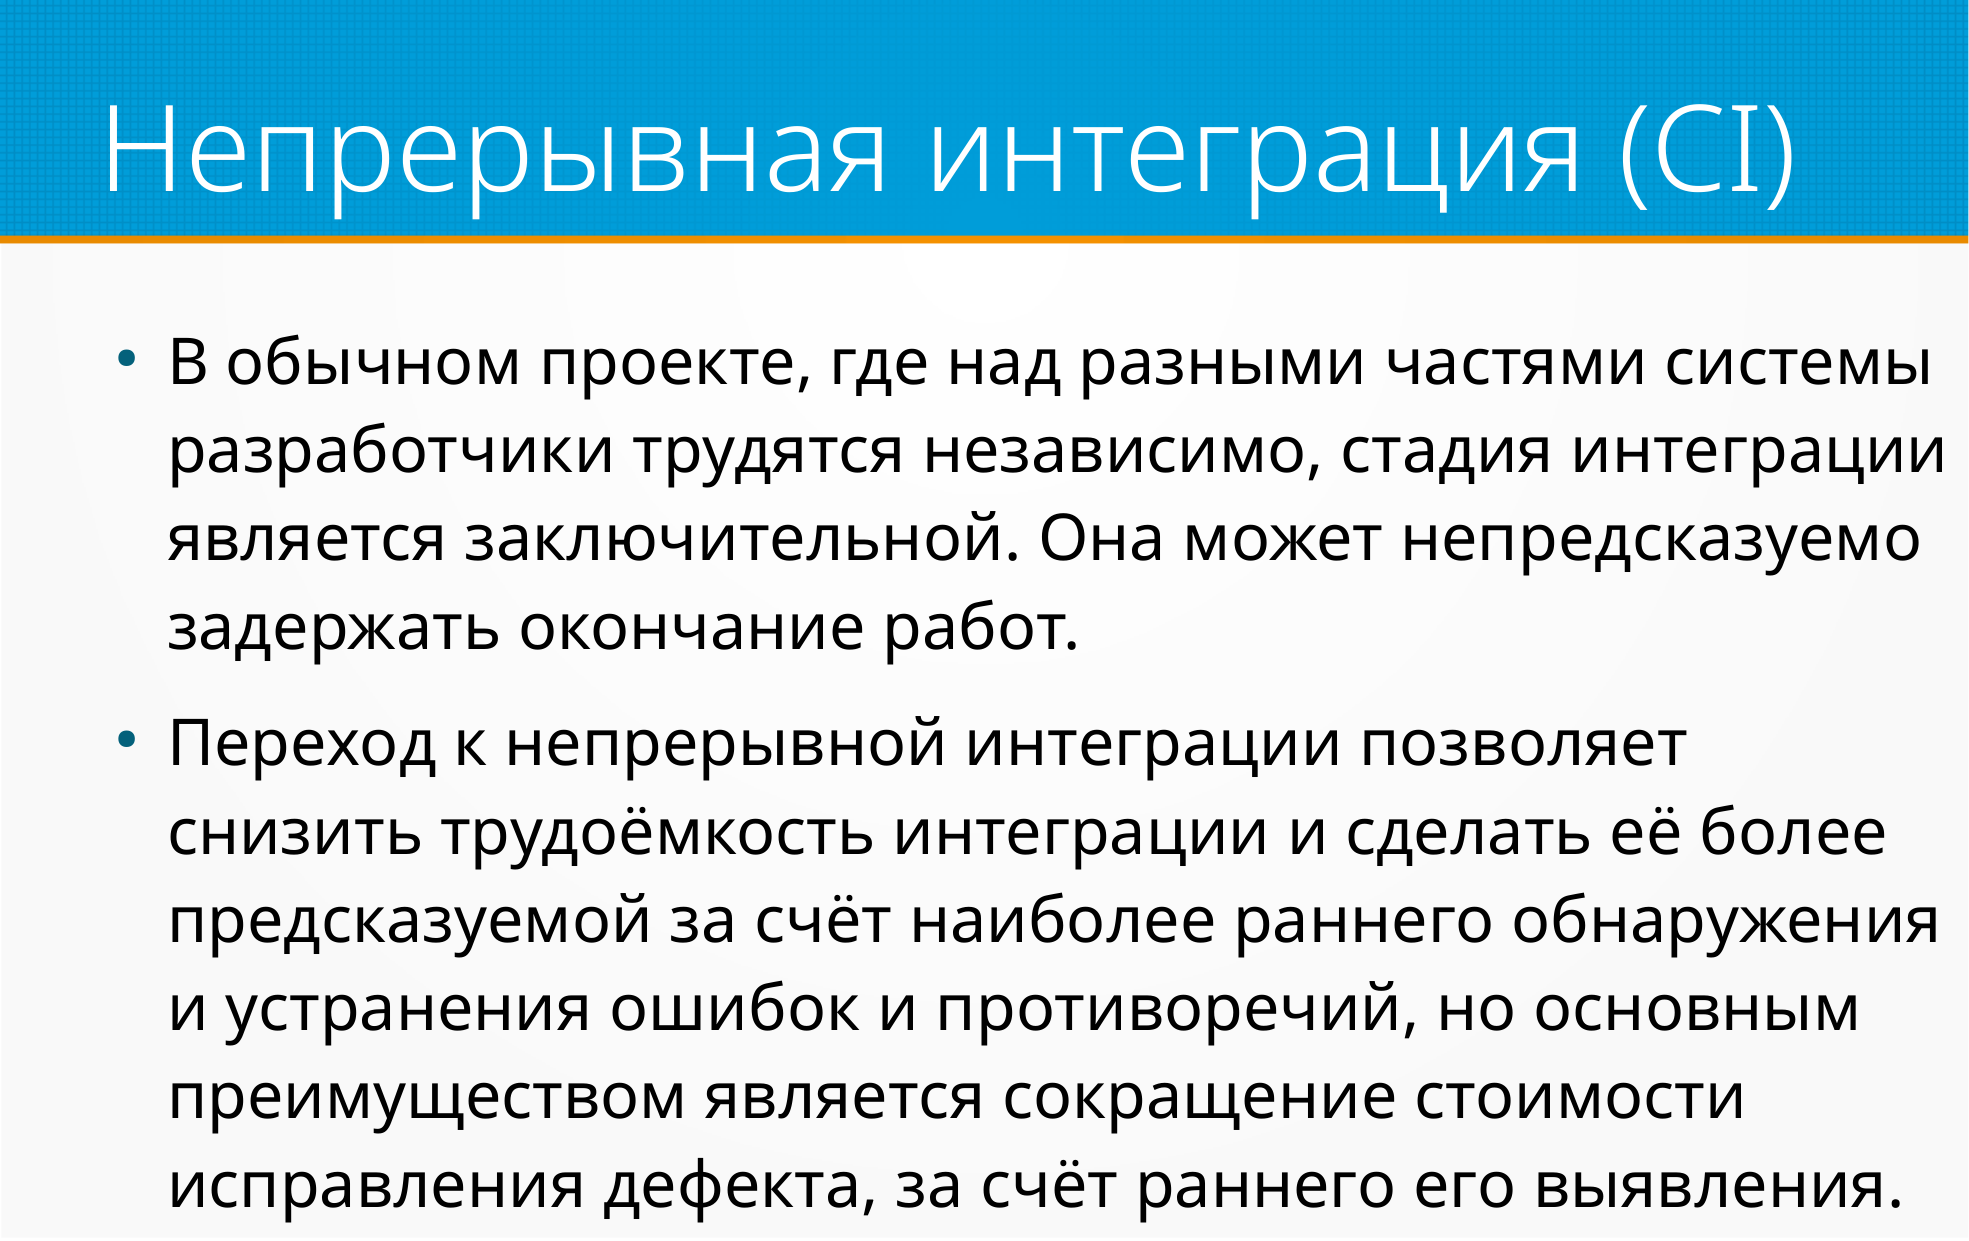

# Непрерывная интеграция (CI)
В обычном проекте, где над разными частями системы разработчики трудятся независимо, стадия интеграции является заключительной. Она может непредсказуемо задержать окончание работ.
Переход к непрерывной интеграции позволяет снизить трудоёмкость интеграции и сделать её более предсказуемой за счёт наиболее раннего обнаружения и устранения ошибок и противоречий, но основным преимуществом является сокращение стоимости исправления дефекта, за счёт раннего его выявления.